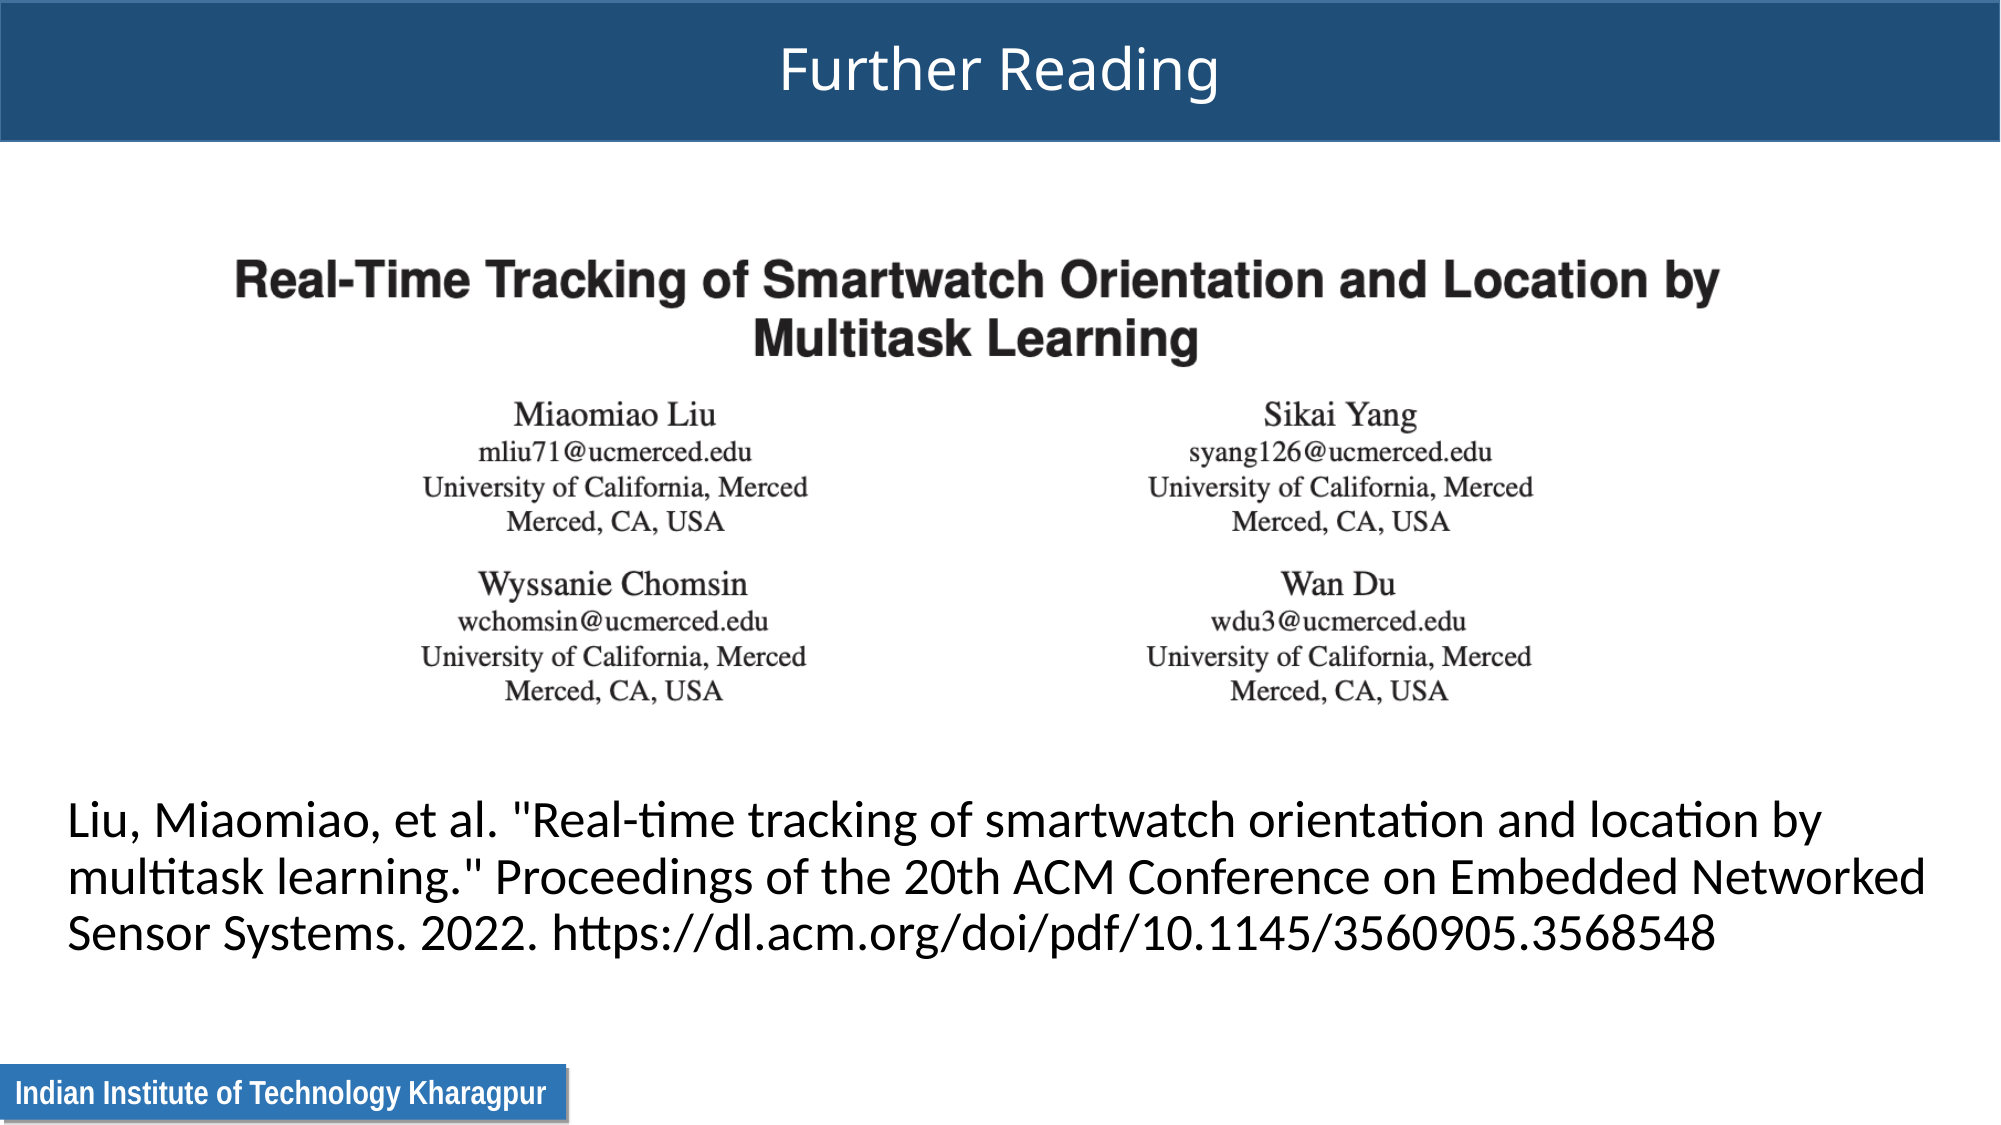

Further Reading
# Liu, Miaomiao, et al. "Real-time tracking of smartwatch orientation and location by multitask learning." Proceedings of the 20th ACM Conference on Embedded Networked Sensor Systems. 2022. https://dl.acm.org/doi/pdf/10.1145/3560905.3568548